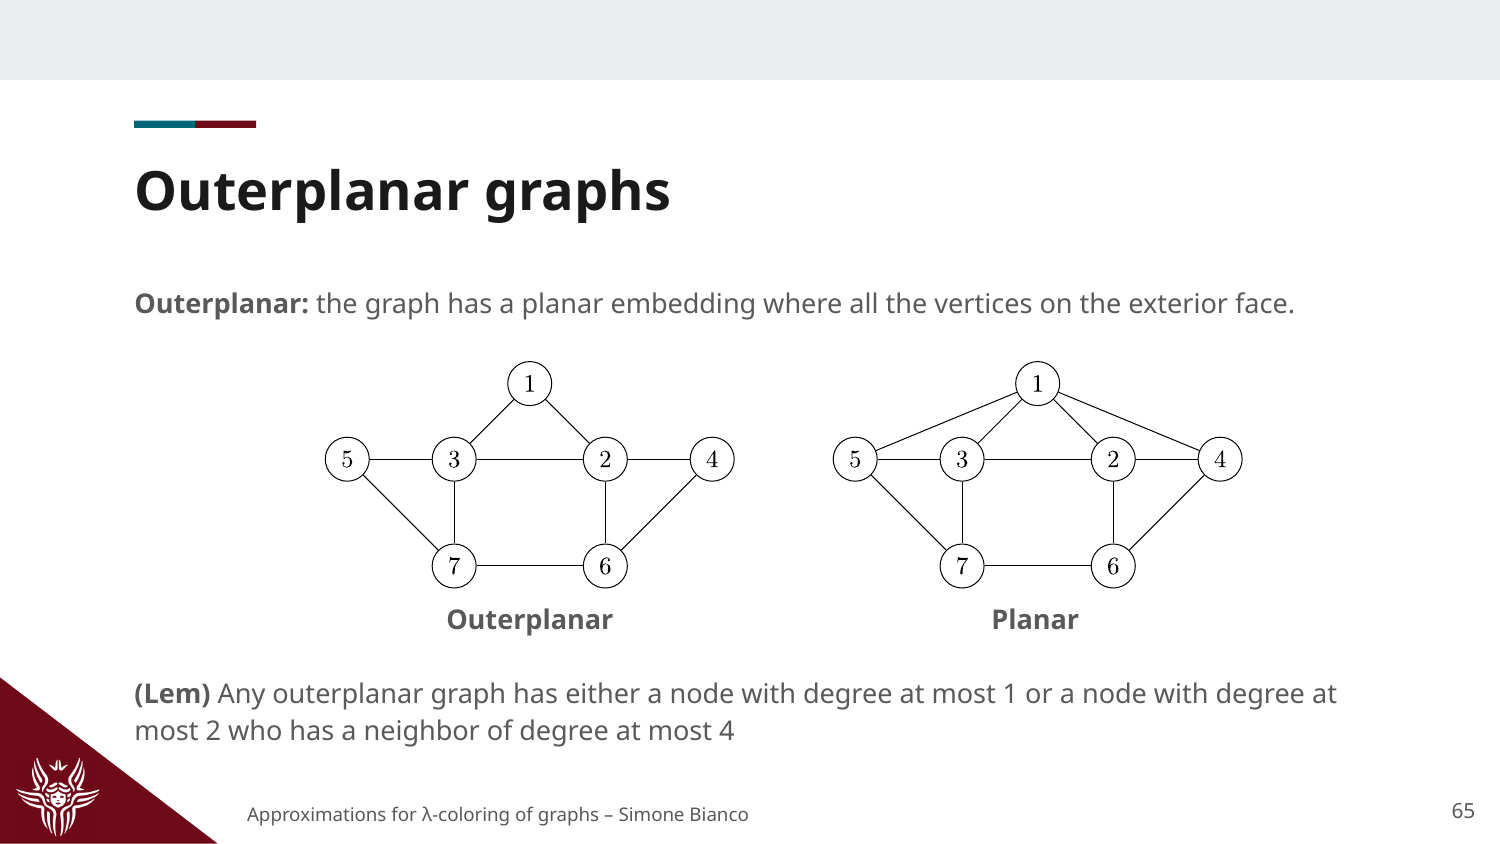

# Outerplanar graphs
Outerplanar: the graph has a planar embedding where all the vertices on the exterior face.
(Lem) Any outerplanar graph has either a node with degree at most 1 or a node with degree at most 2 who has a neighbor of degree at most 4
Outerplanar
Planar
Approximations for λ-coloring of graphs – Simone Bianco